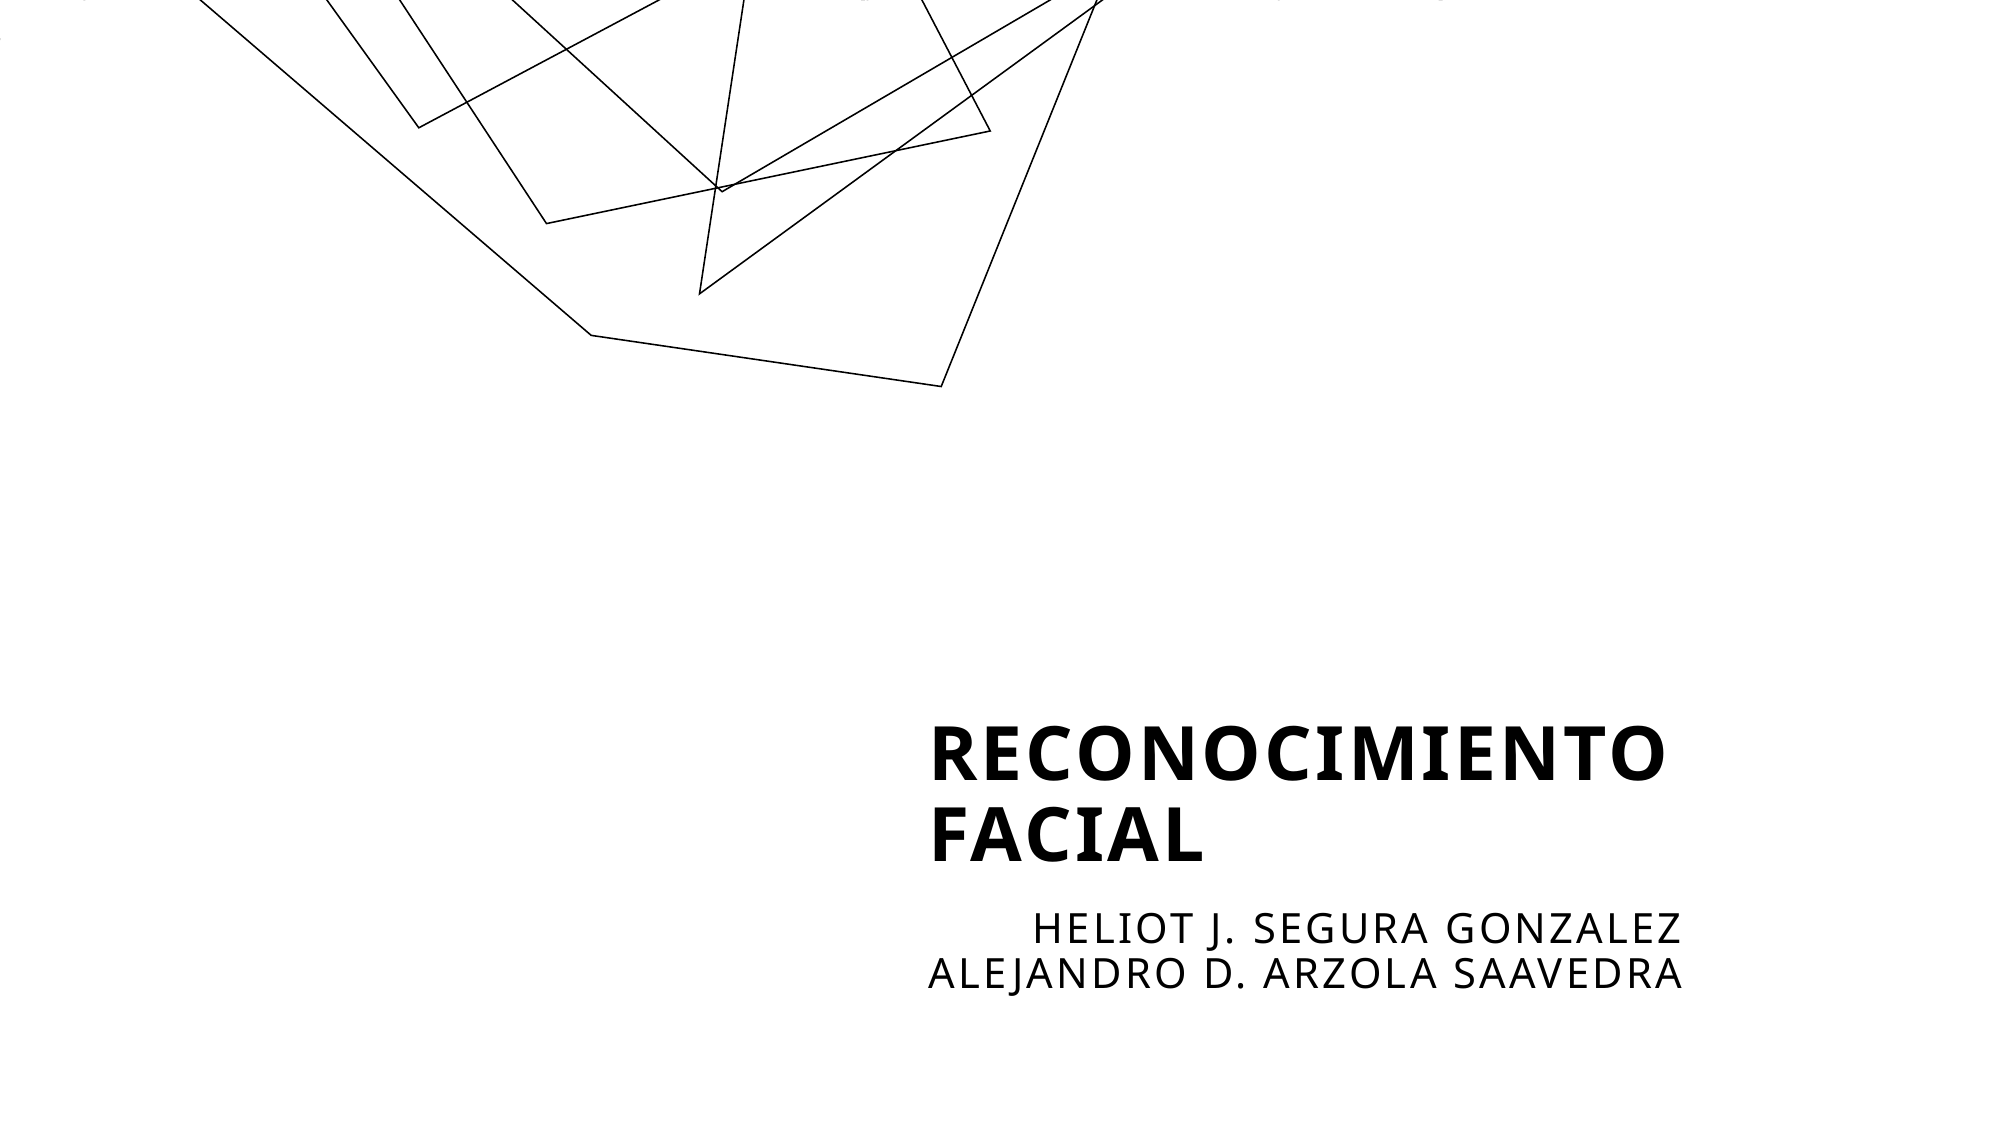

# Reconocimiento facial
Heliot j. Segura gonzalez
Alejandro d. arzola saavedra